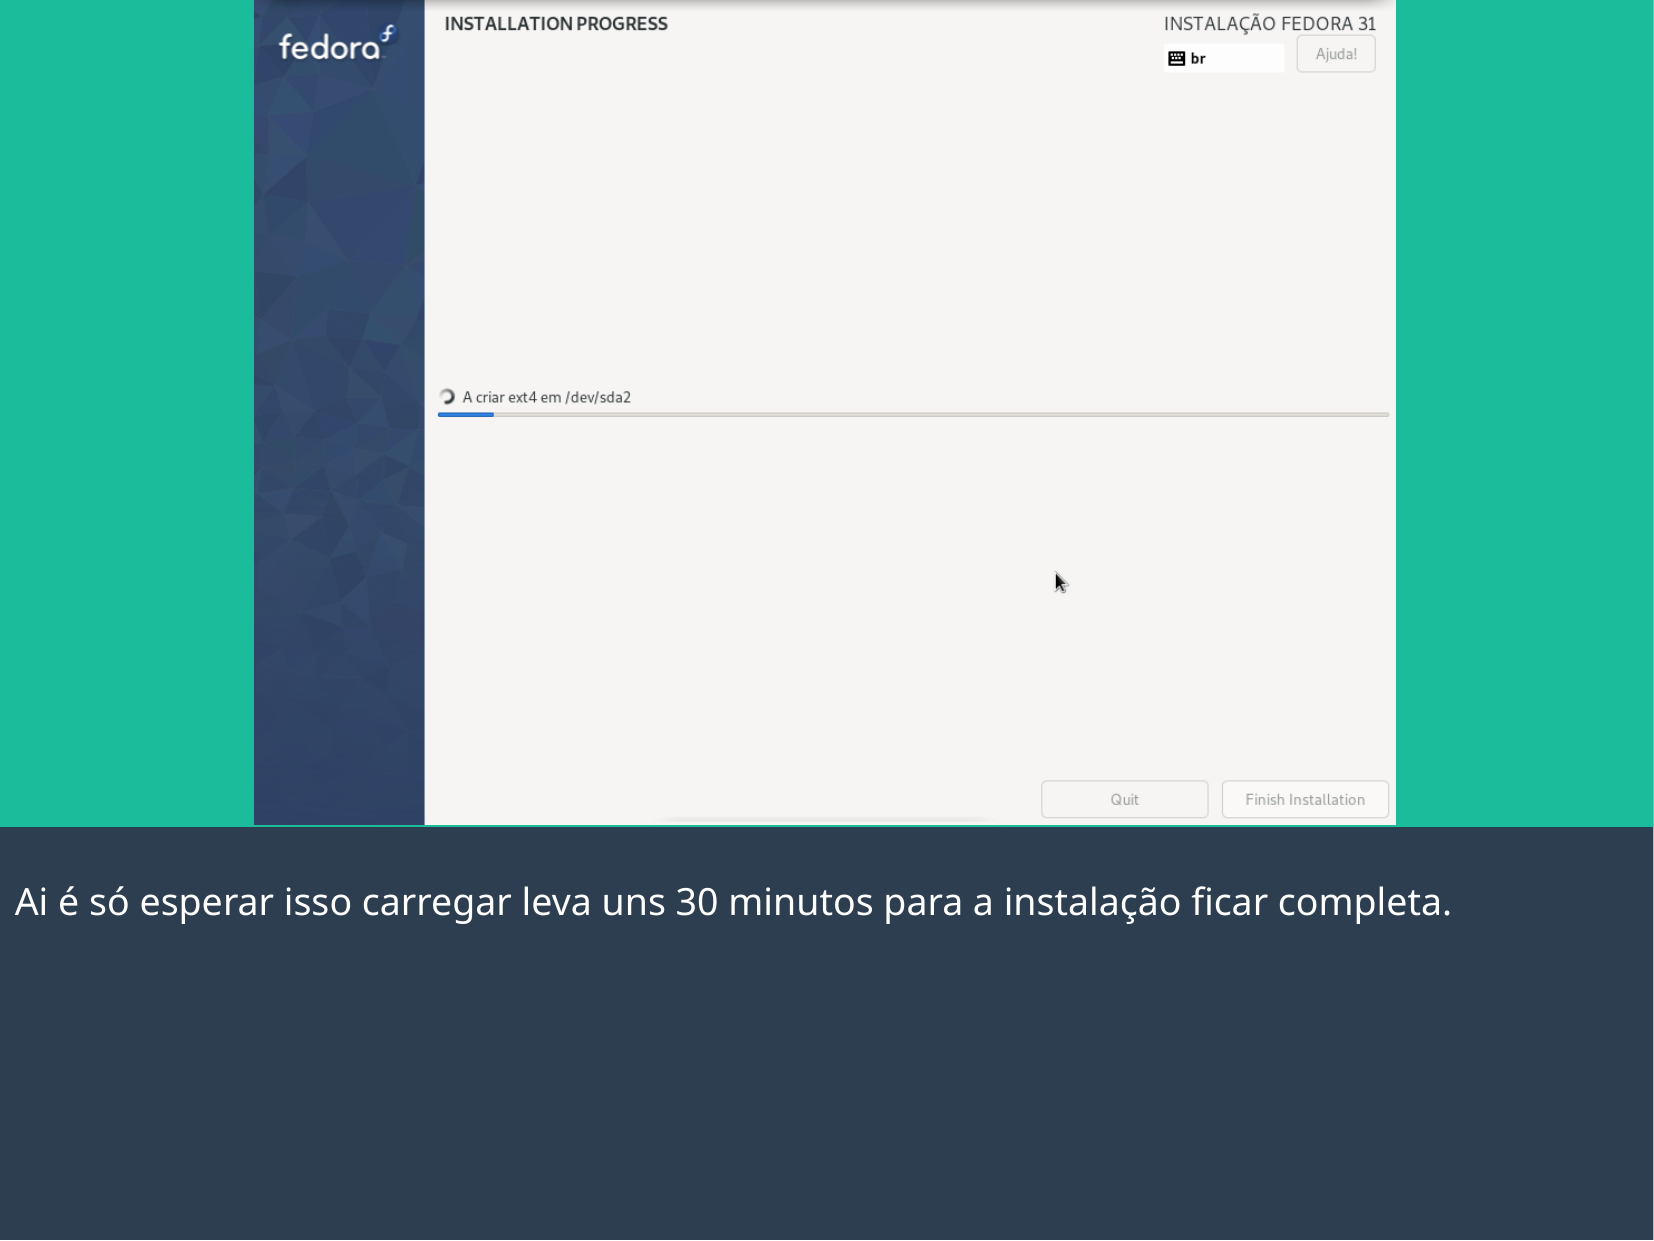

Ai é só esperar isso carregar leva uns 30 minutos para a instalação ficar completa.